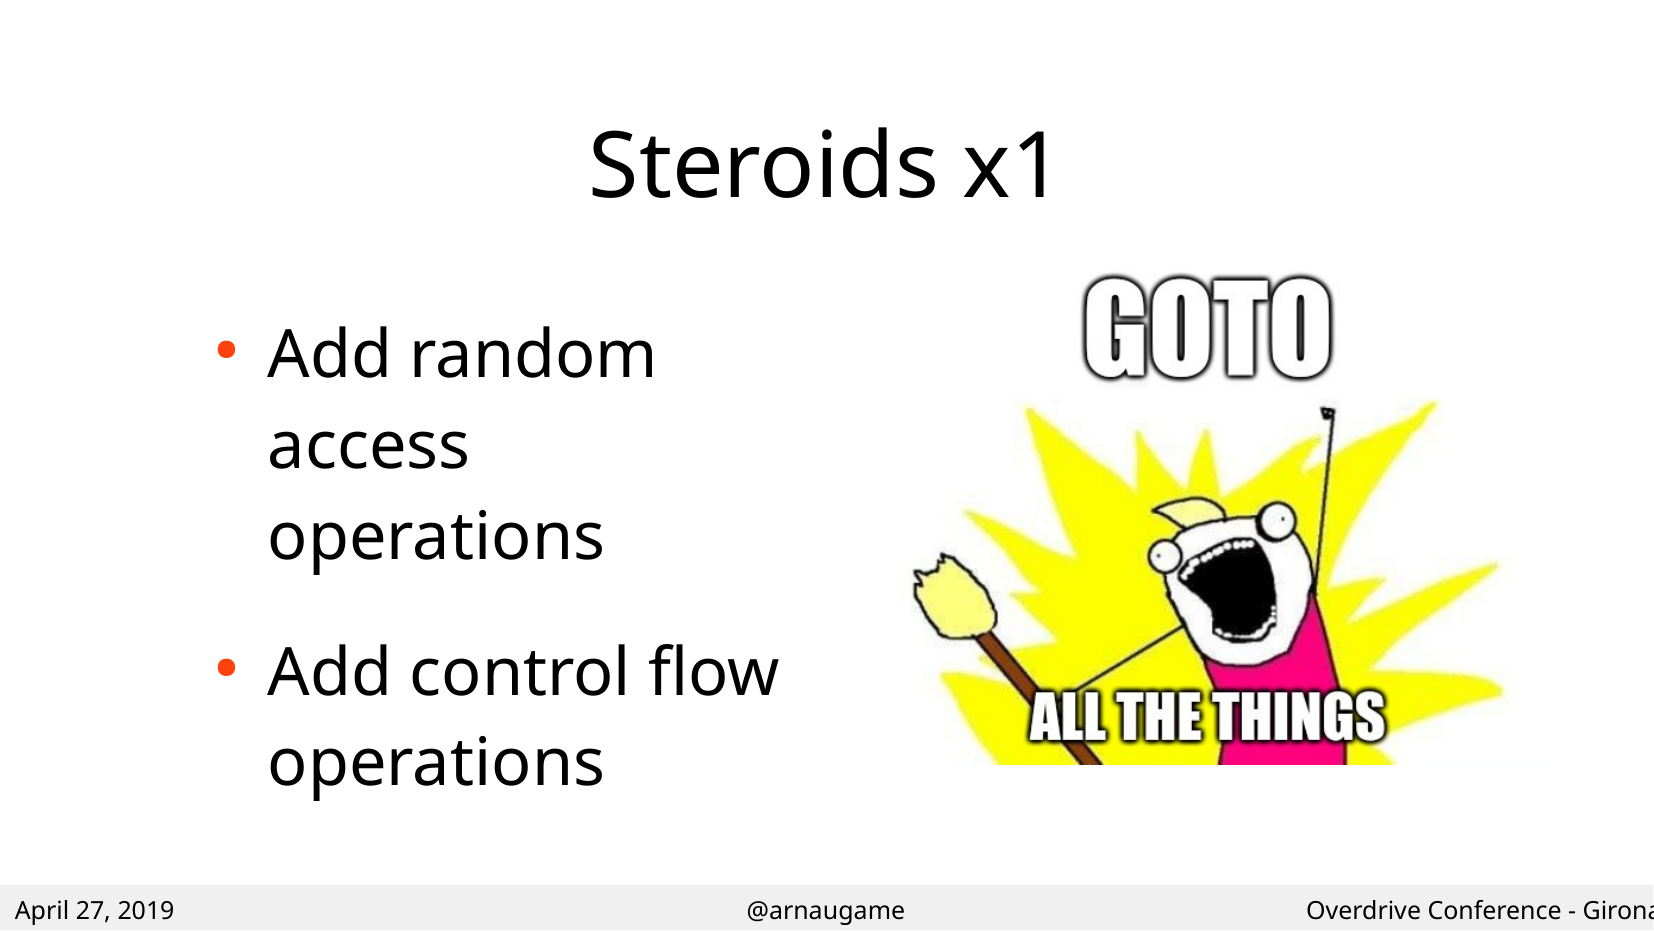

# Steroids x1
Add random access operations
Add control flow operations
April 27, 2019
@arnaugamez
Overdrive Conference - Girona